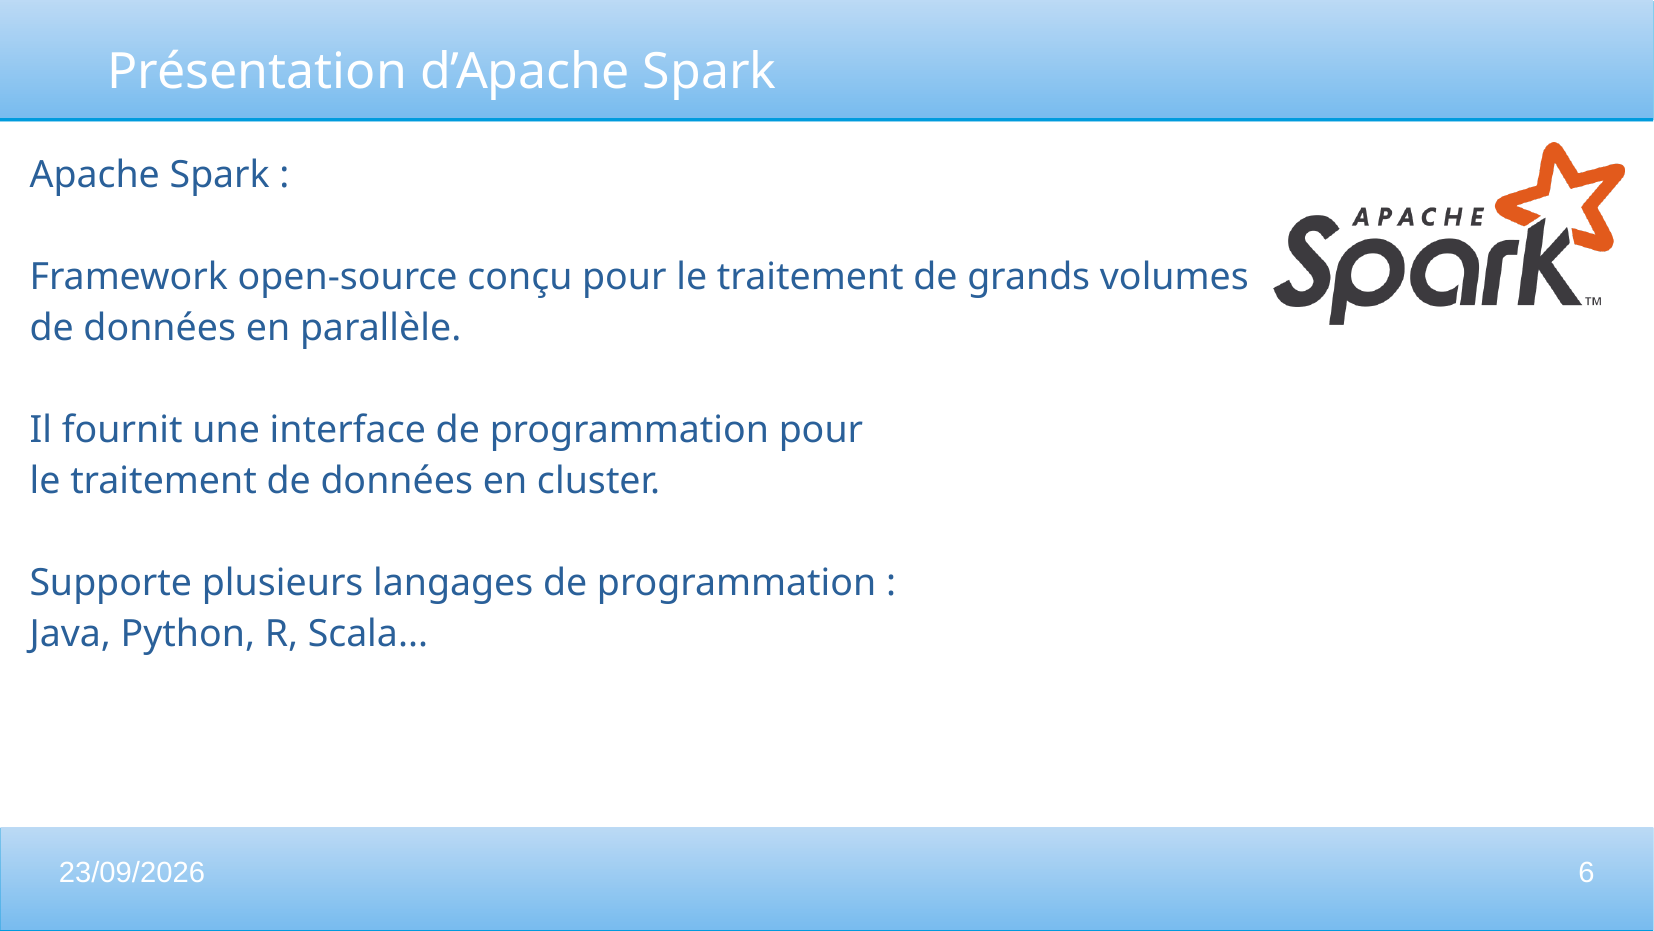

# Présentation d’Apache Spark
Apache Spark :
Framework open-source conçu pour le traitement de grands volumes
de données en parallèle.
Il fournit une interface de programmation pour
le traitement de données en cluster.
Supporte plusieurs langages de programmation :
Java, Python, R, Scala...
6